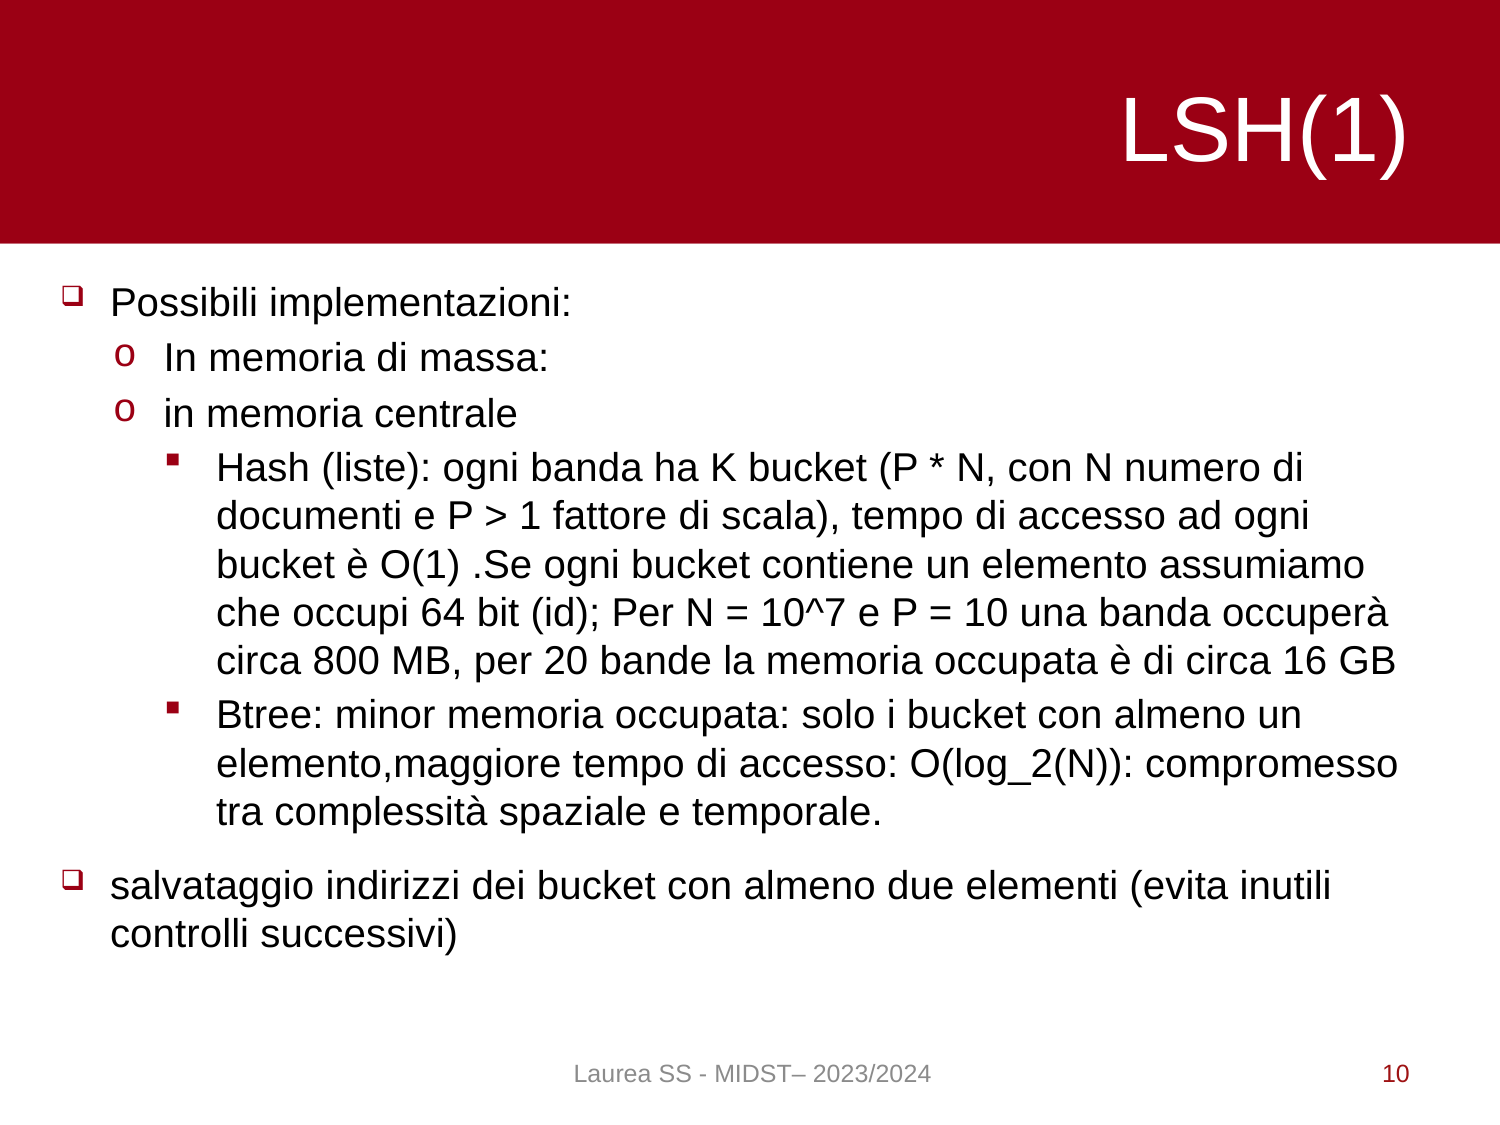

# LSH(1)
Possibili implementazioni:
In memoria di massa:
in memoria centrale
Hash (liste): ogni banda ha K bucket (P * N, con N numero di documenti e P > 1 fattore di scala), tempo di accesso ad ogni bucket è O(1) .Se ogni bucket contiene un elemento assumiamo che occupi 64 bit (id); Per N = 10^7 e P = 10 una banda occuperà circa 800 MB, per 20 bande la memoria occupata è di circa 16 GB
Btree: minor memoria occupata: solo i bucket con almeno un elemento,maggiore tempo di accesso: O(log_2(N)): compromesso tra complessità spaziale e temporale.
salvataggio indirizzi dei bucket con almeno due elementi (evita inutili controlli successivi)
Laurea SS - MIDST– 2023/2024
10